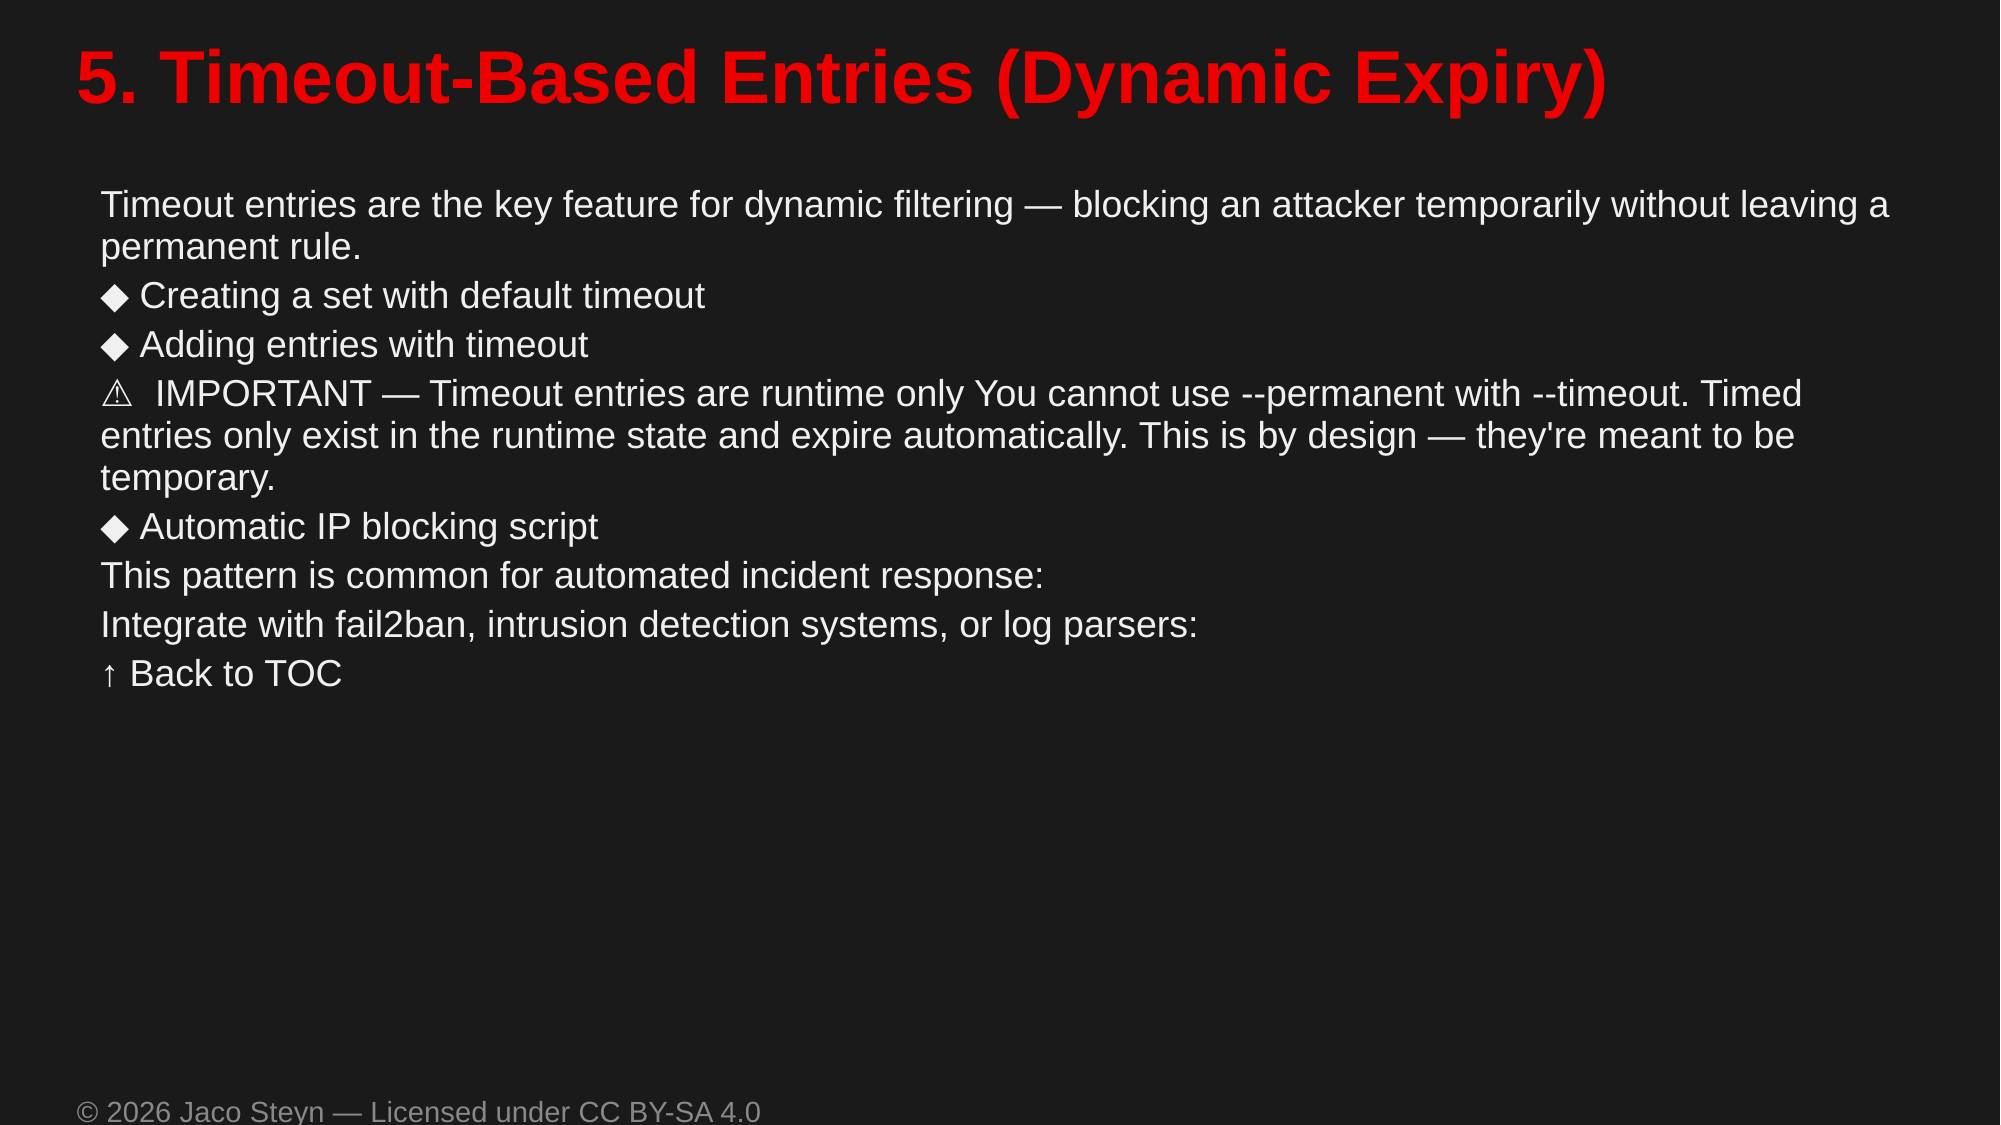

5. Timeout-Based Entries (Dynamic Expiry)
Timeout entries are the key feature for dynamic filtering — blocking an attacker temporarily without leaving a permanent rule.
◆ Creating a set with default timeout
◆ Adding entries with timeout
💡 ⚠️ IMPORTANT — Timeout entries are runtime only You cannot use --permanent with --timeout. Timed entries only exist in the runtime state and expire automatically. This is by design — they're meant to be temporary.
◆ Automatic IP blocking script
This pattern is common for automated incident response:
Integrate with fail2ban, intrusion detection systems, or log parsers:
↑ Back to TOC
© 2026 Jaco Steyn — Licensed under CC BY-SA 4.0